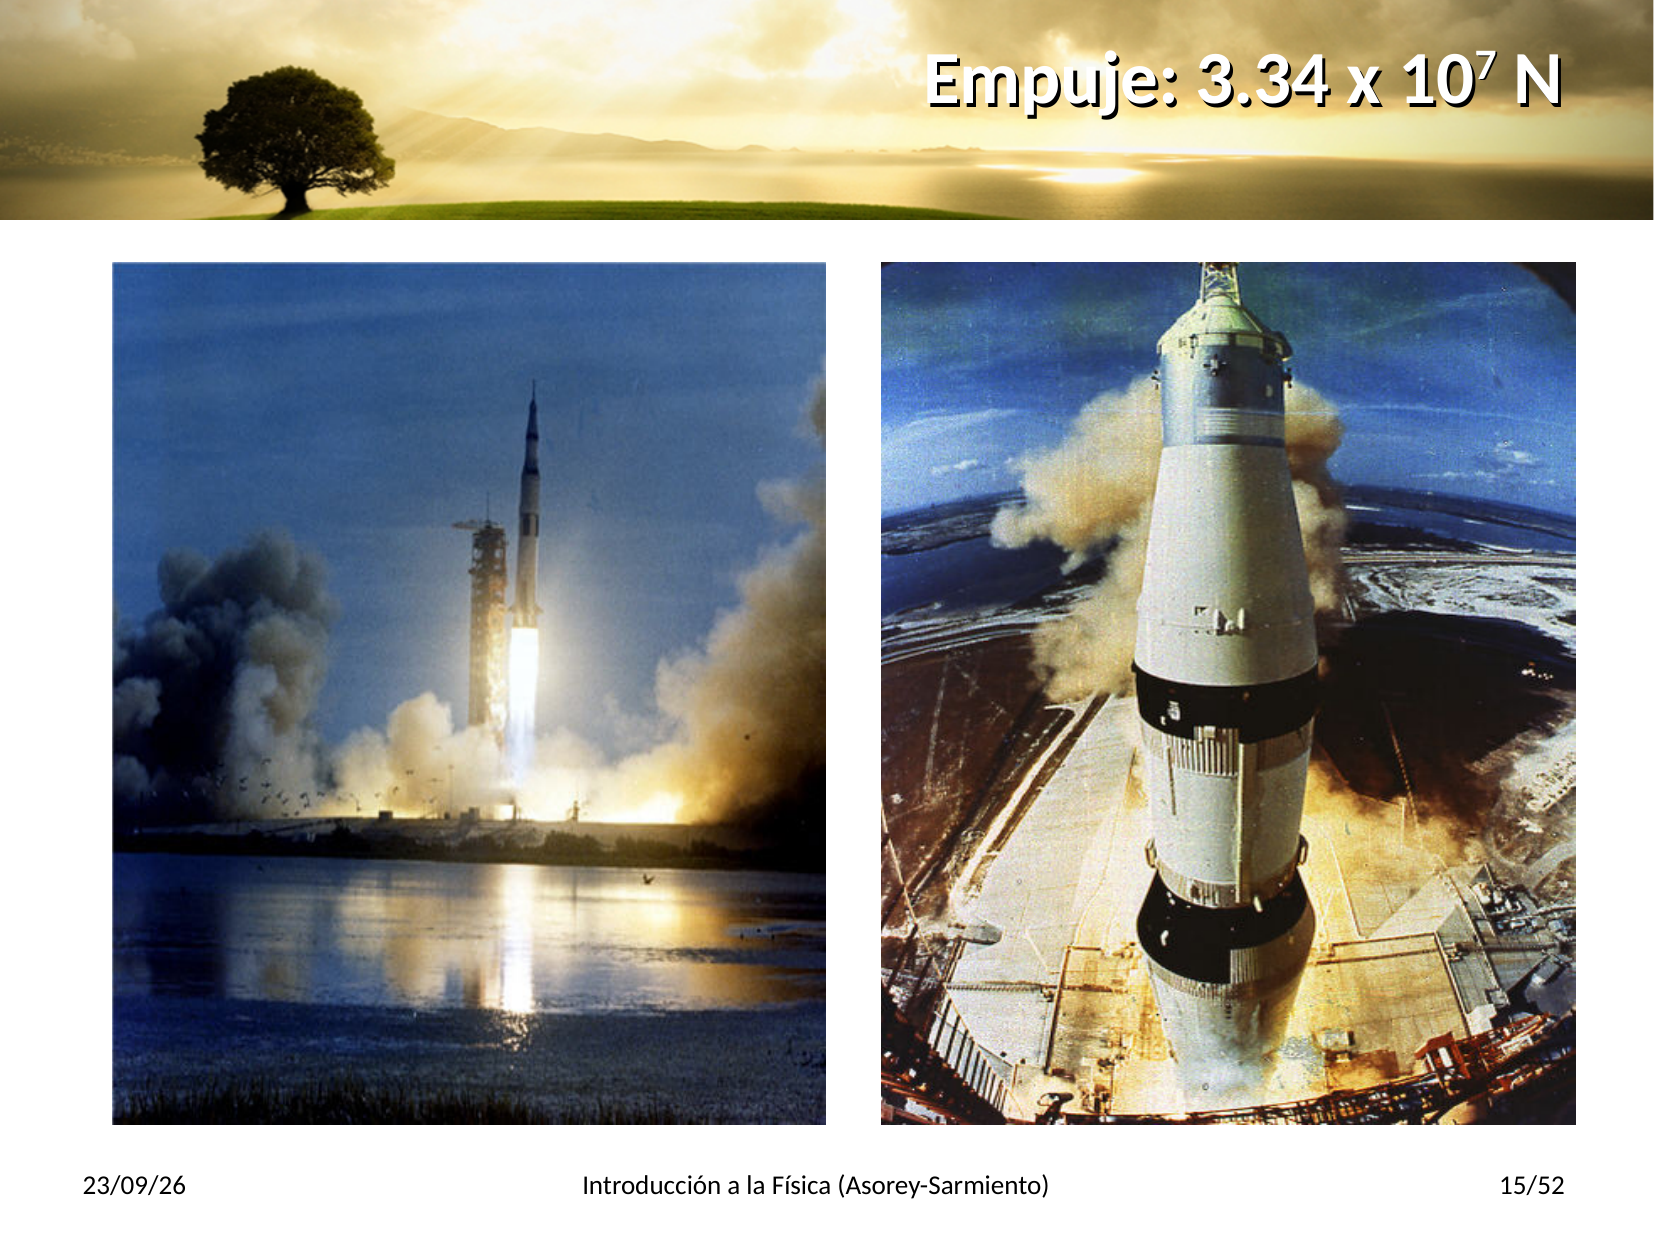

# Empuje: 3.34 x 107 N
Introducción a la Física (Asorey-Sarmiento)
15